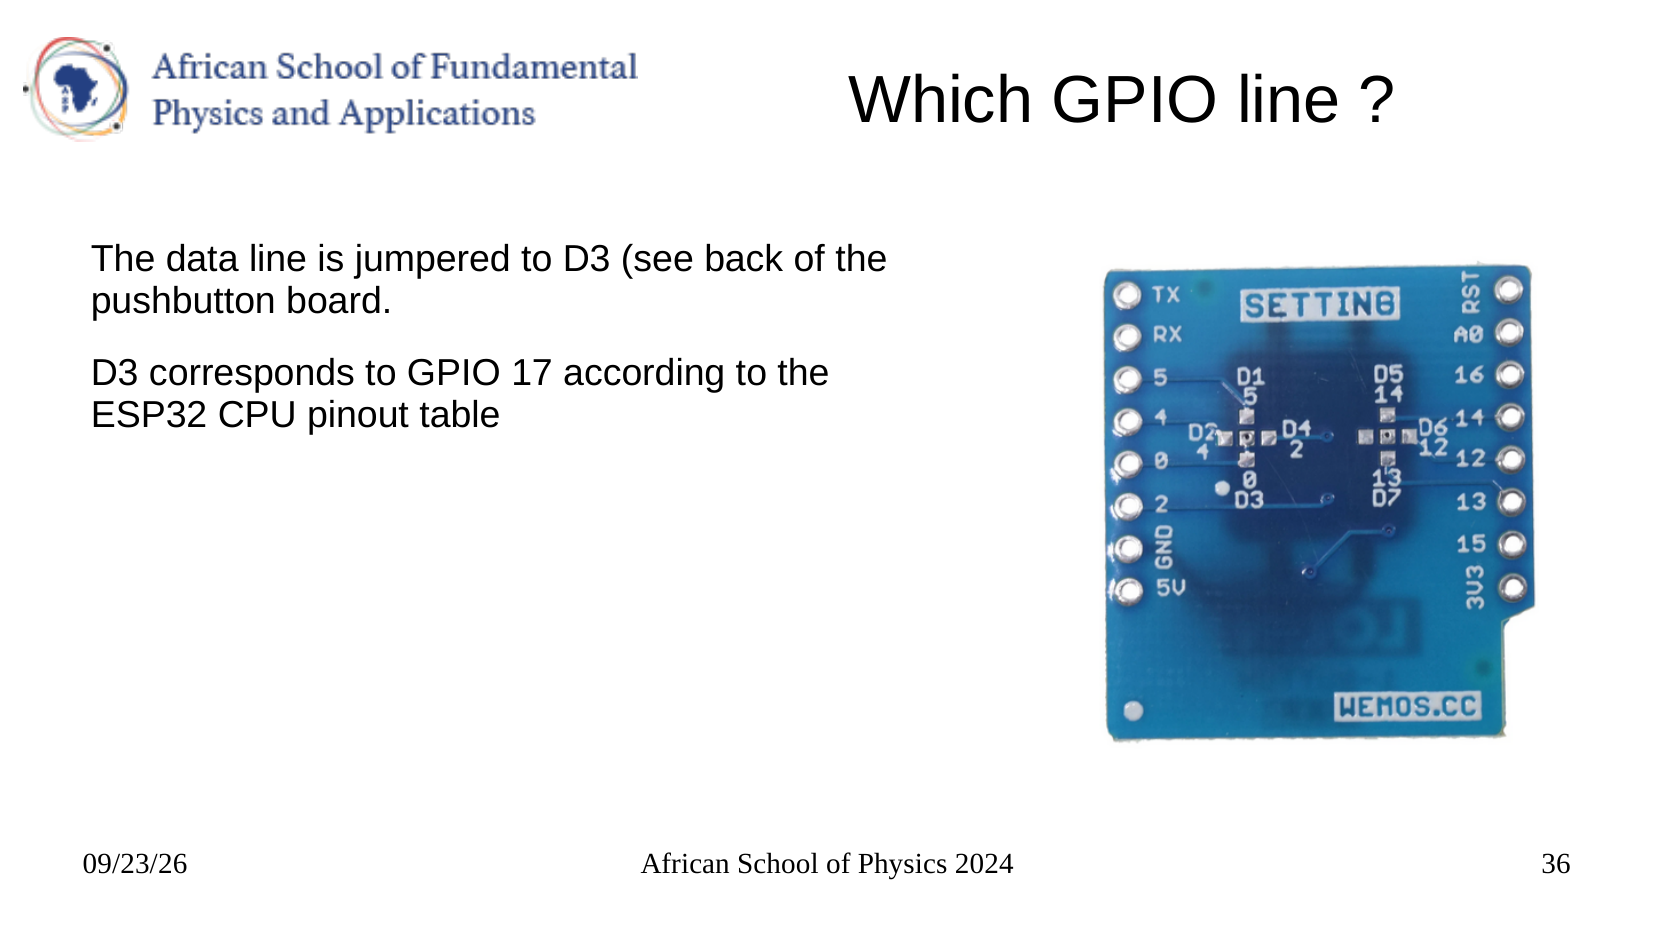

# Which GPIO line ?
The data line is jumpered to D3 (see back of the
pushbutton board.
D3 corresponds to GPIO 17 according to the
ESP32 CPU pinout table
African School of Physics 2024
36